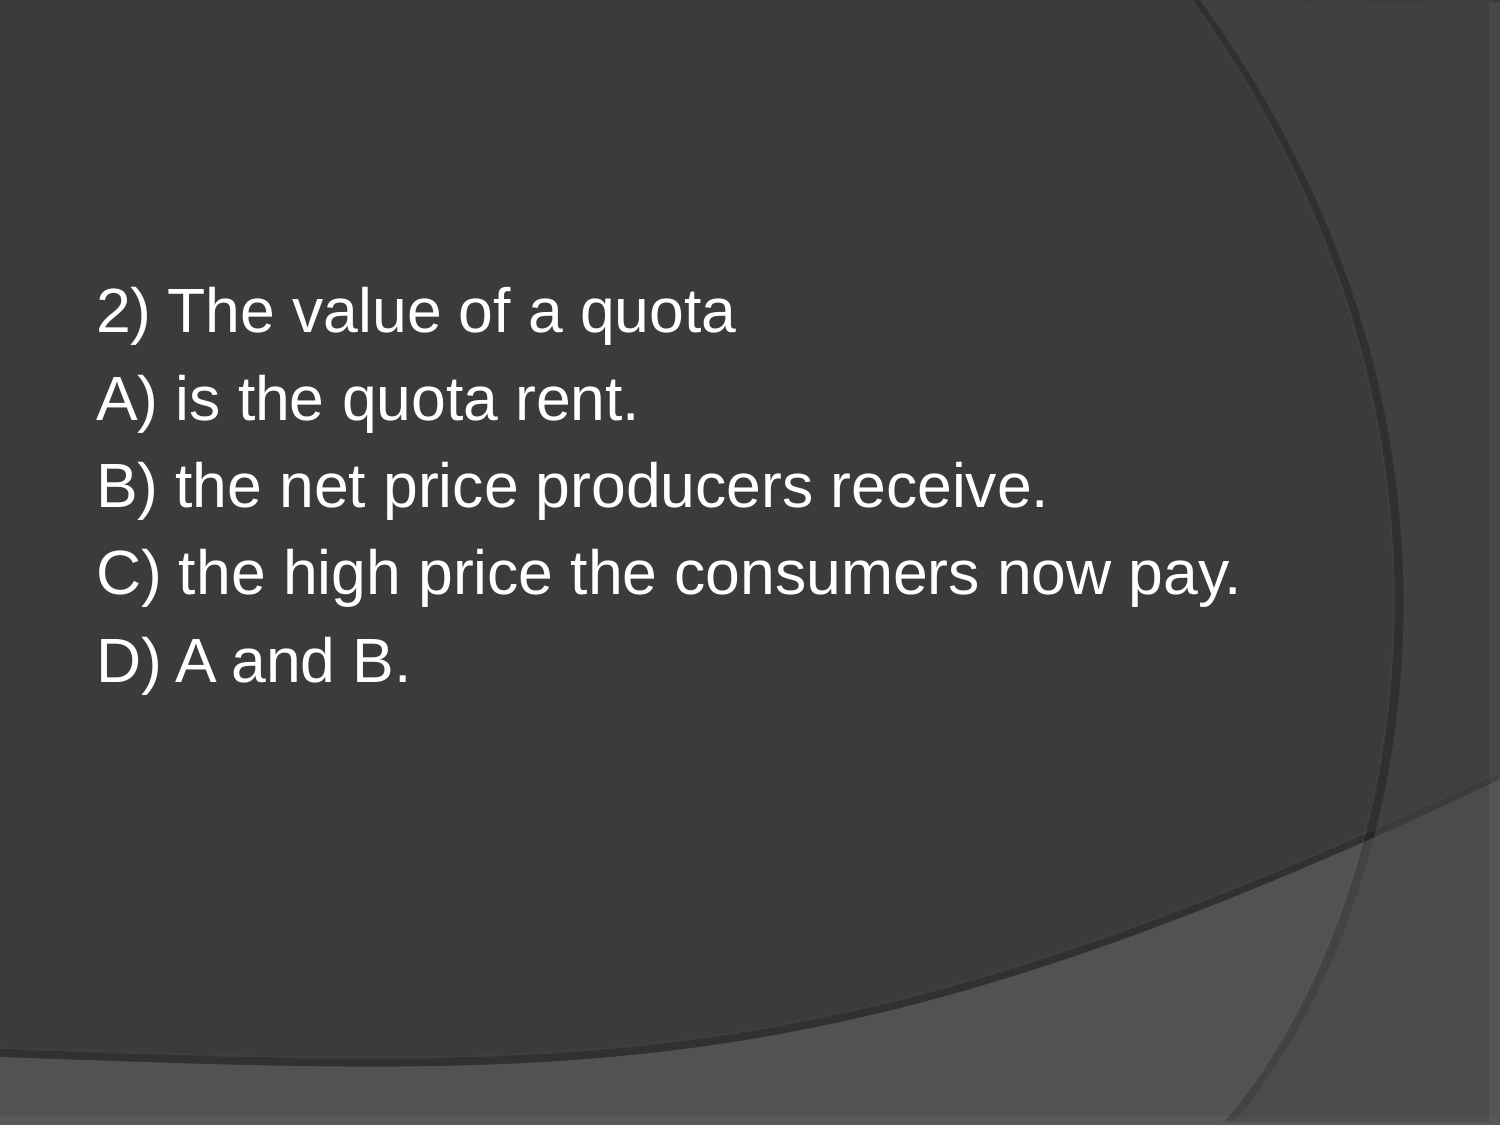

# 2) The value of a quota
A) is the quota rent.
B) the net price producers receive.
C) the high price the consumers now pay.
D) A and B.